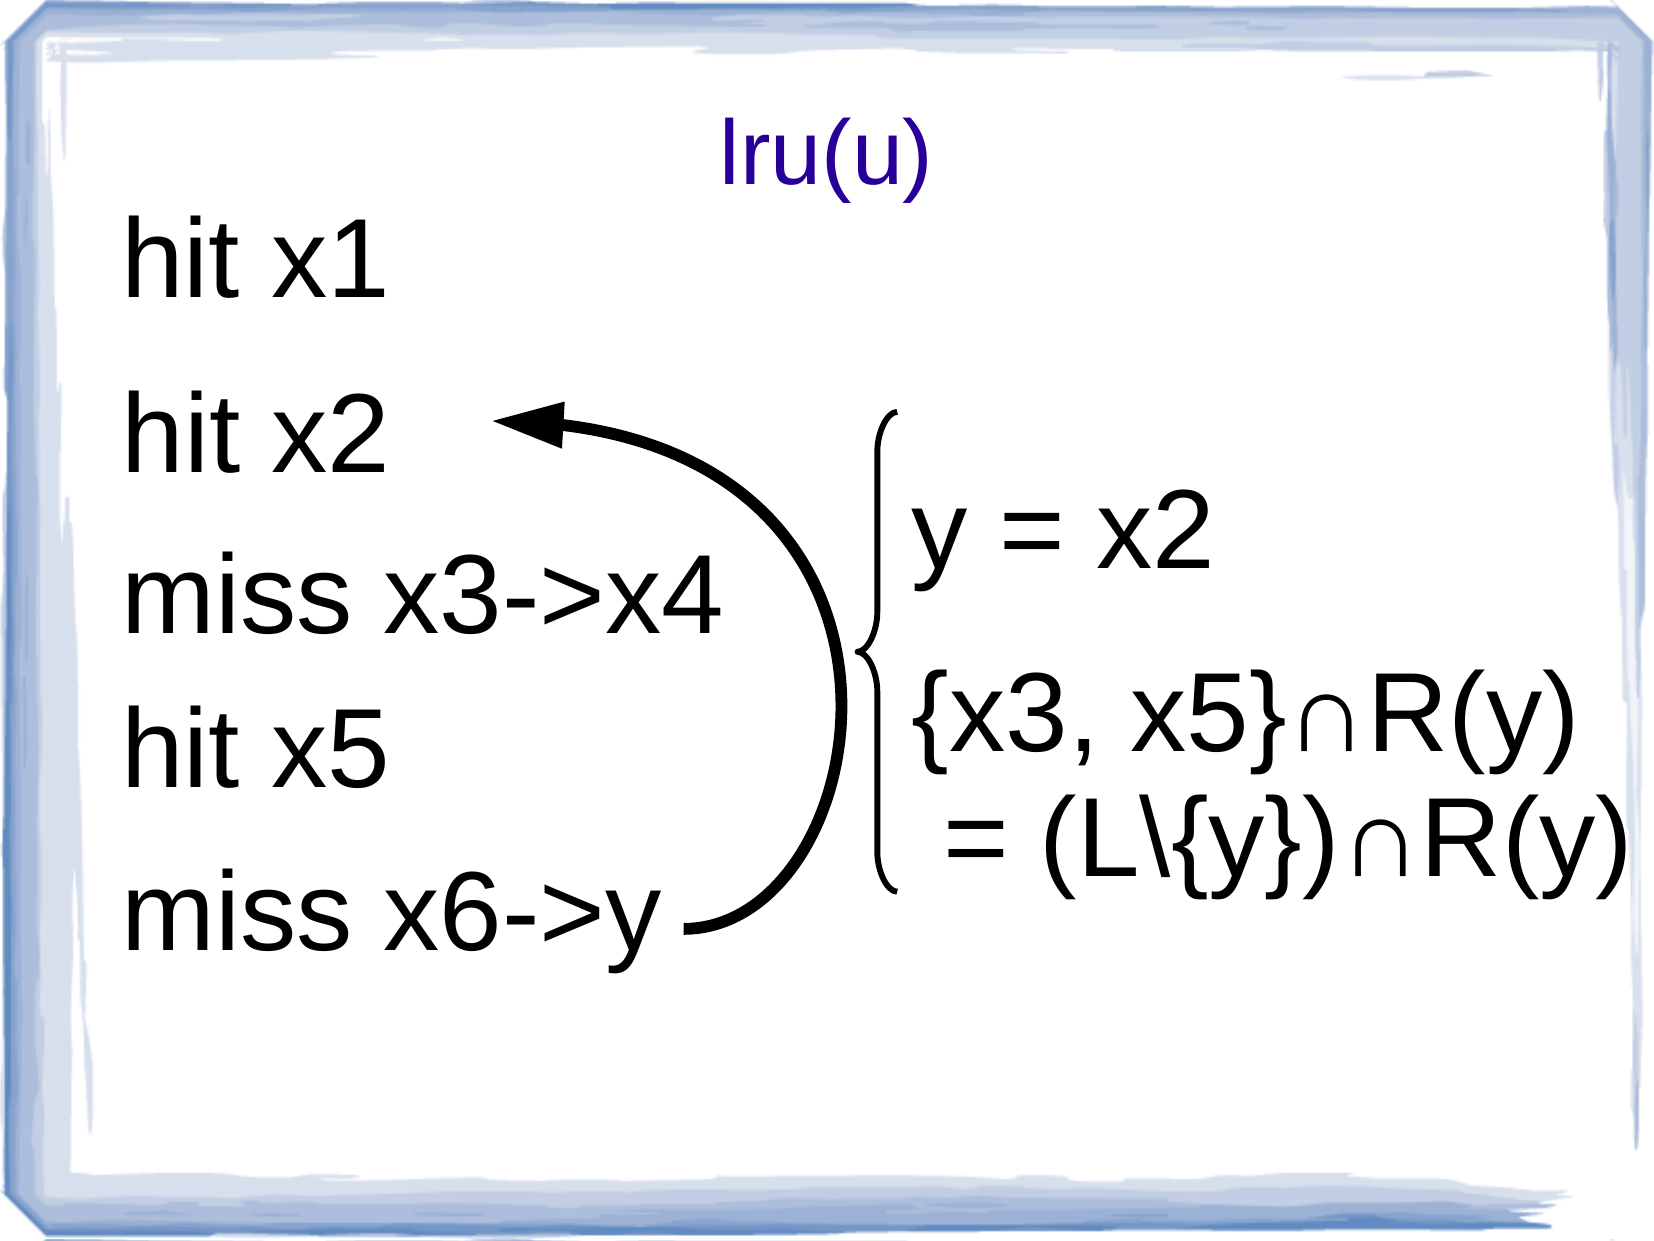

# lru(u)
hit x1
hit x2
y = x2
miss x3->x4
{x3, x5}∩R(y)
 = (L\{y})∩R(y)
hit x5
miss x6->y